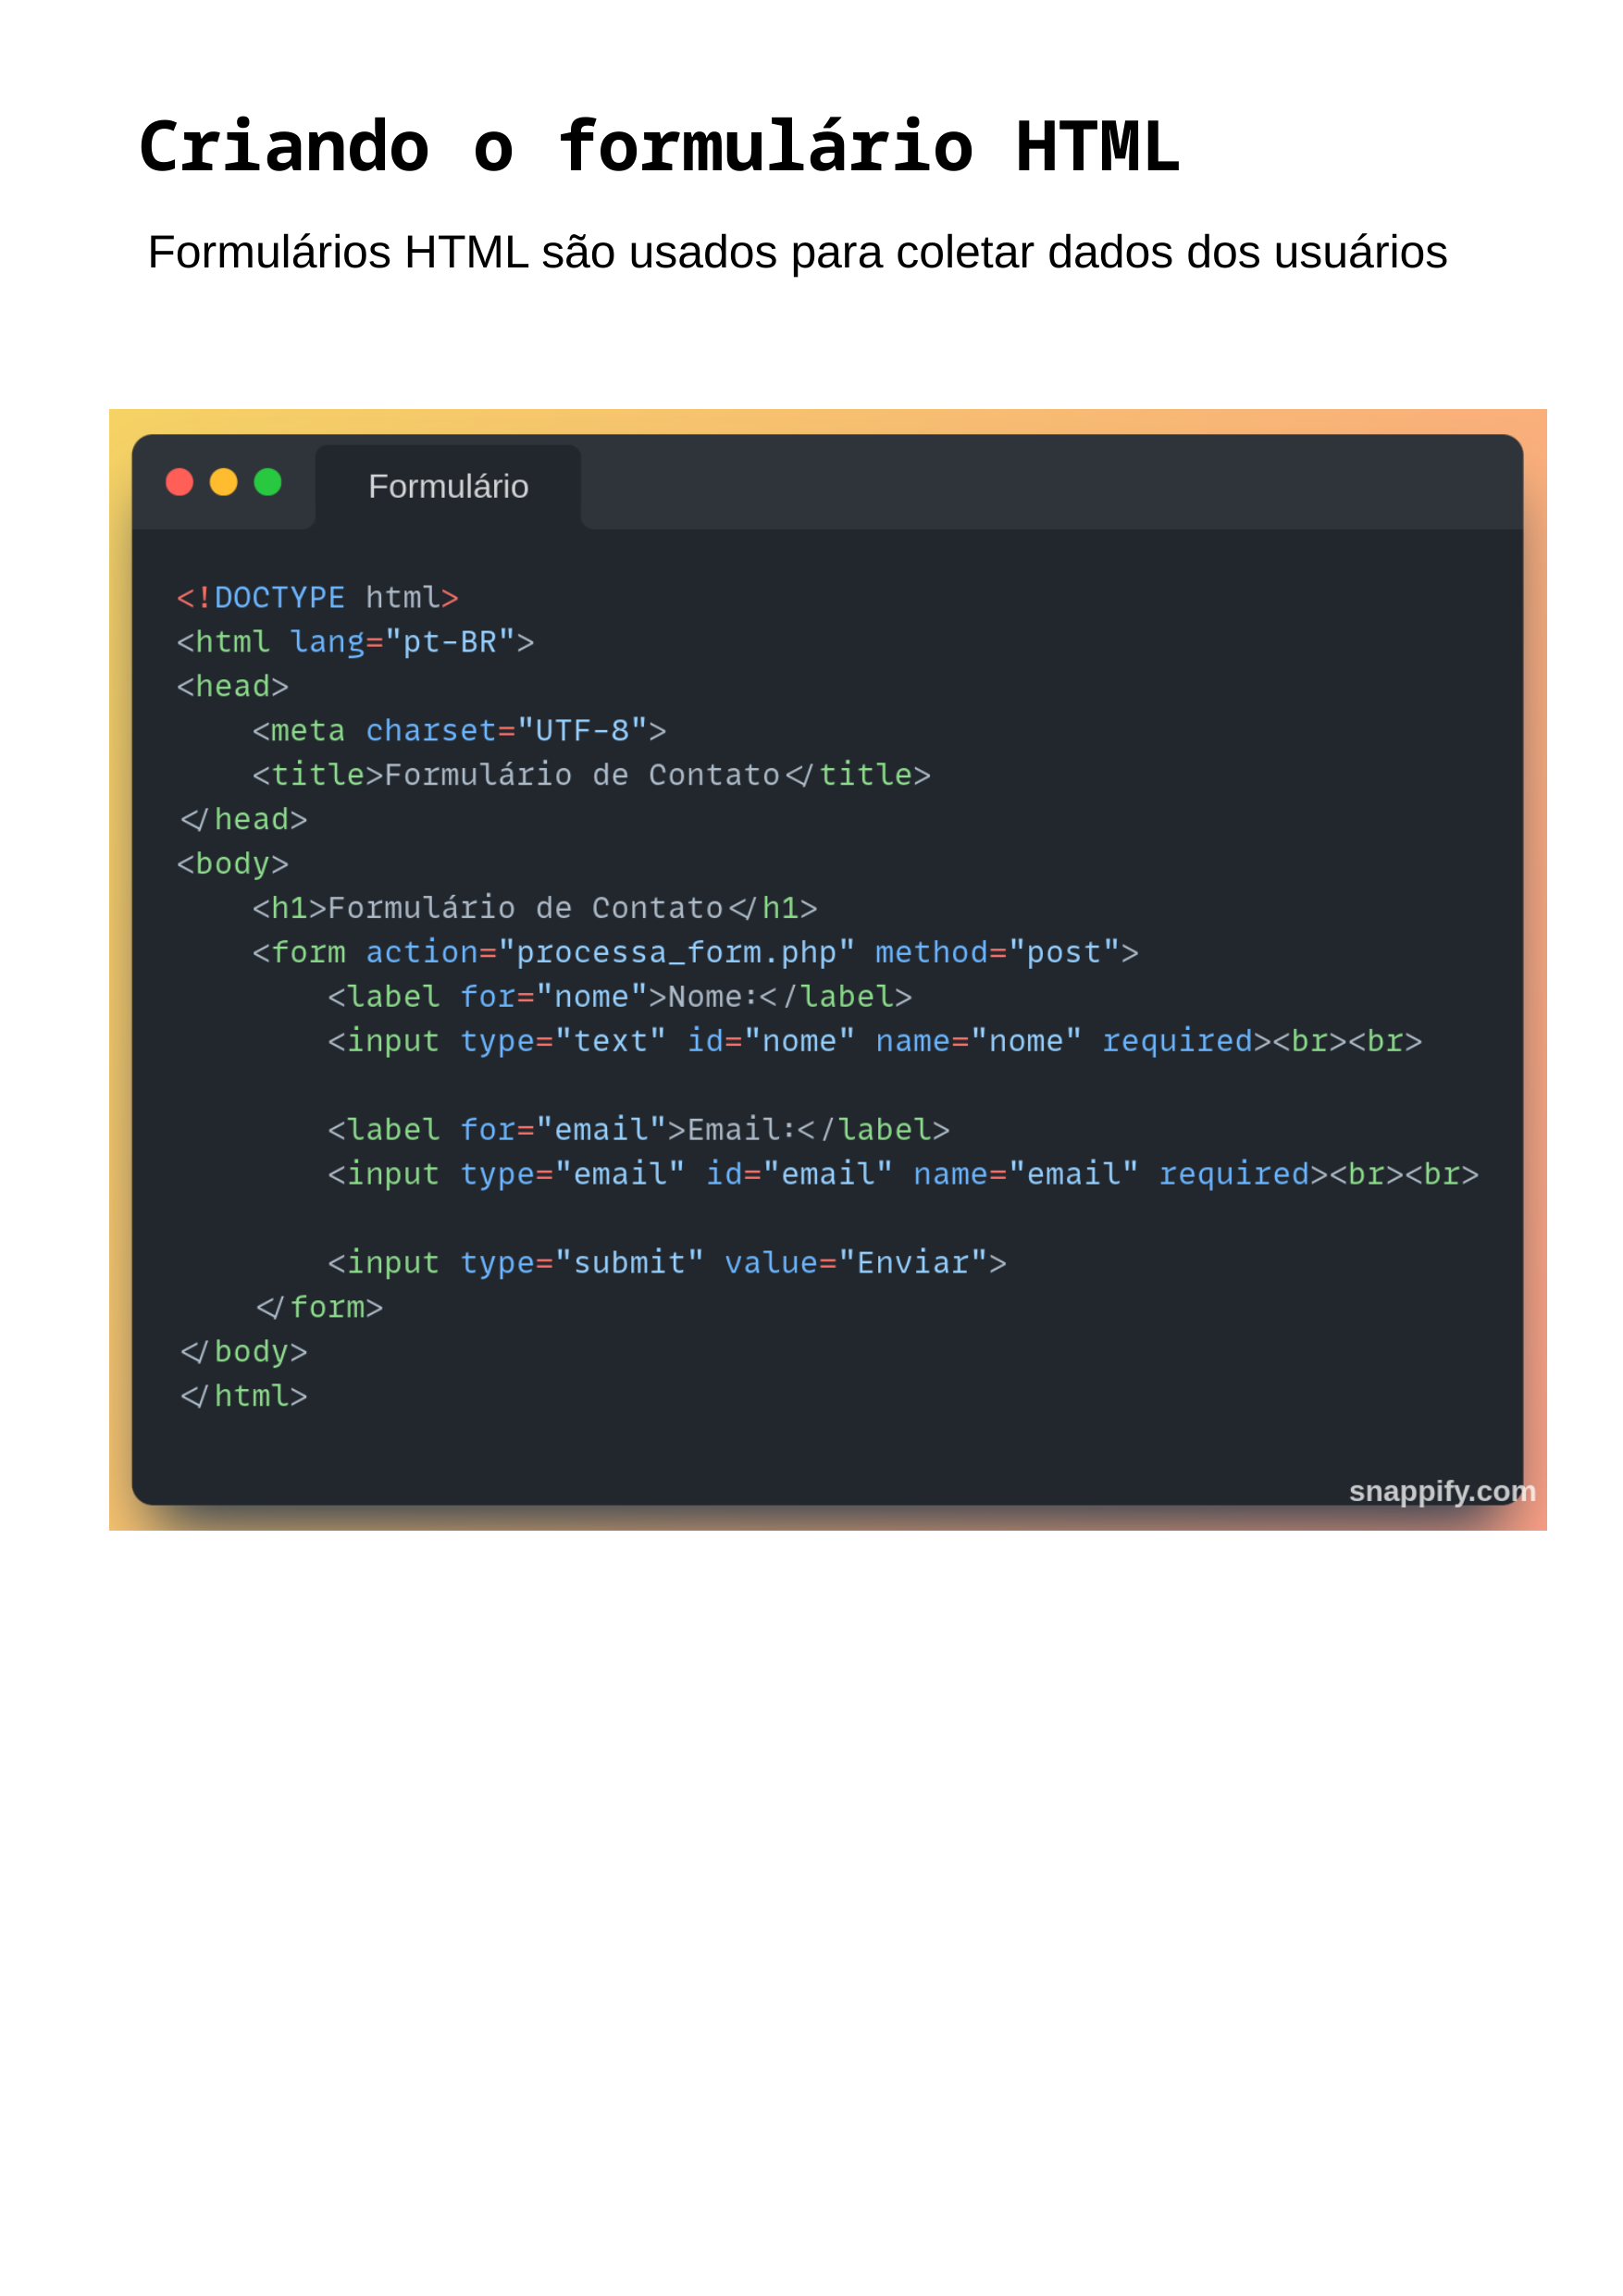

Criando o formulário HTML
# Formulários HTML são usados para coletar dados dos usuários